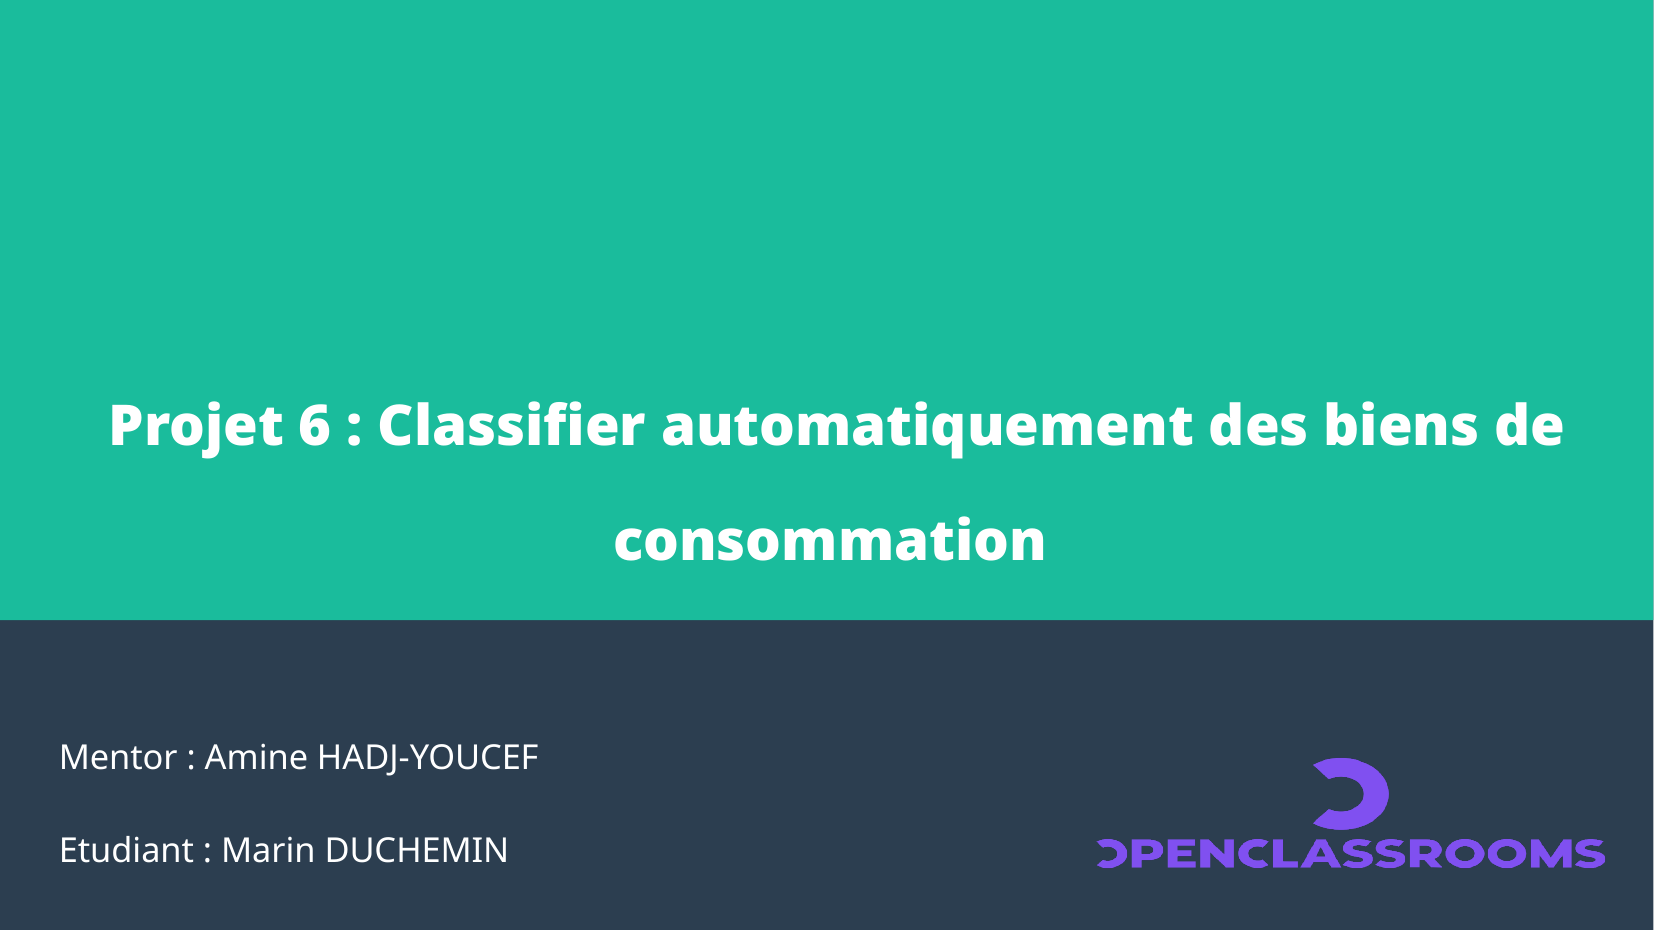

# Projet 6 : Classifier automatiquement des biens de consommation
Mentor : Amine HADJ-YOUCEF
Etudiant : Marin DUCHEMIN